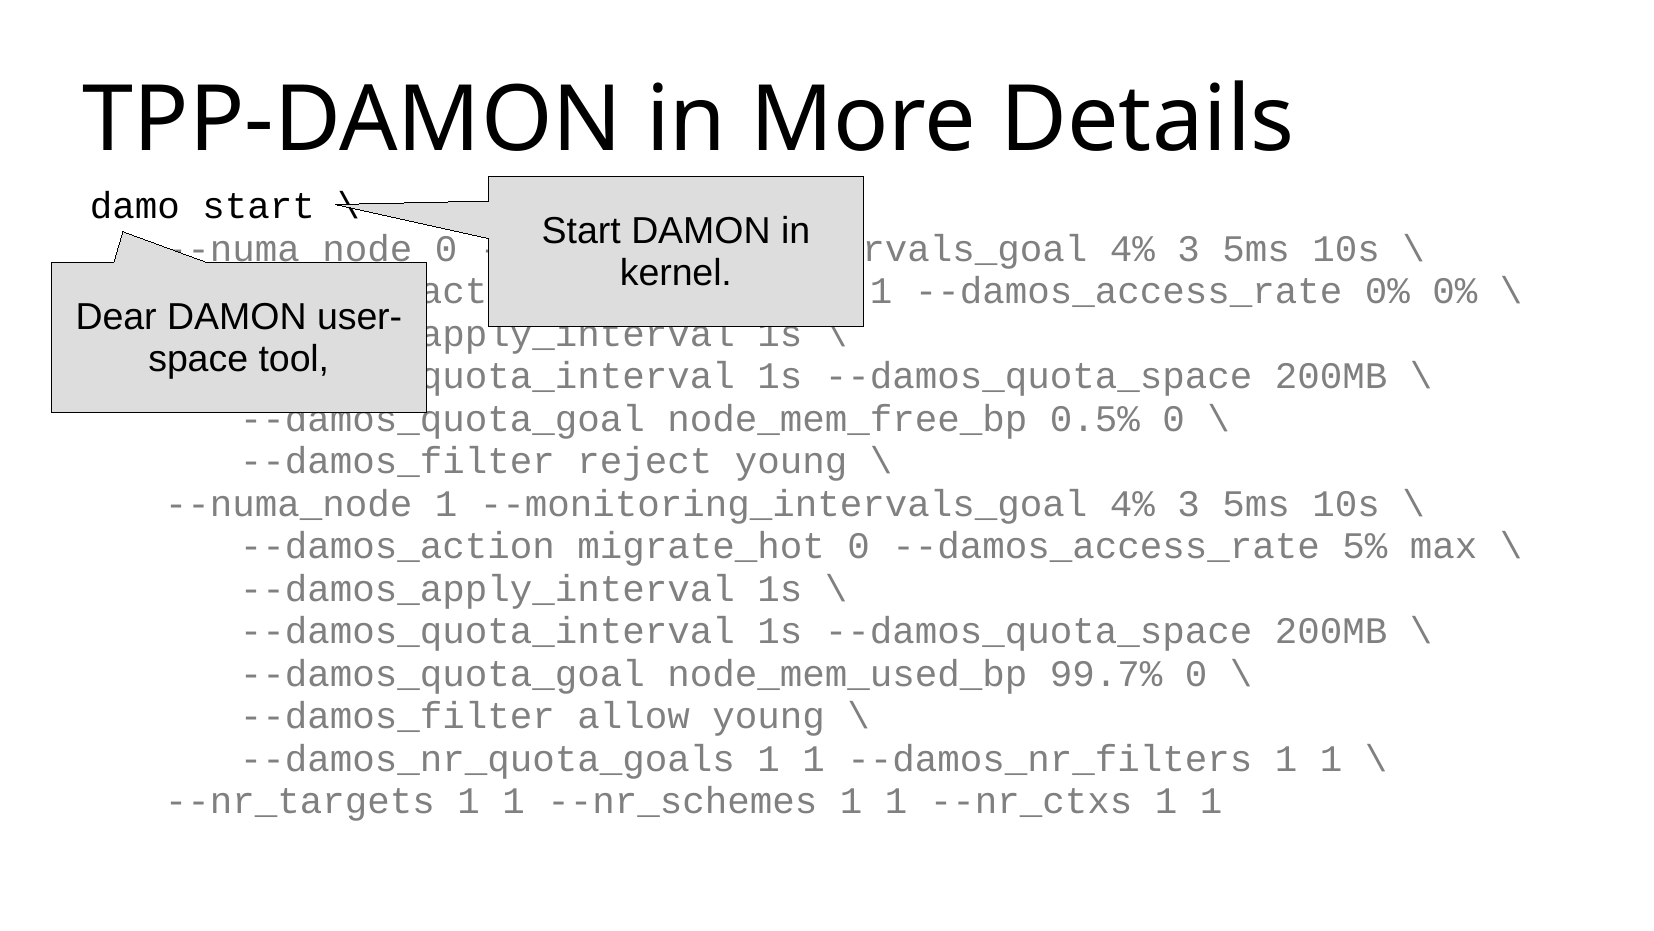

# TPP-DAMON in More Details
Start DAMON in kernel.
damo start \
	--numa_node 0 --monitoring_intervals_goal 4% 3 5ms 10s \
		--damos_action migrate_cold 1 --damos_access_rate 0% 0% \
		--damos_apply_interval 1s \
		--damos_quota_interval 1s --damos_quota_space 200MB \
		--damos_quota_goal node_mem_free_bp 0.5% 0 \
		--damos_filter reject young \
	--numa_node 1 --monitoring_intervals_goal 4% 3 5ms 10s \
		--damos_action migrate_hot 0 --damos_access_rate 5% max \
		--damos_apply_interval 1s \
		--damos_quota_interval 1s --damos_quota_space 200MB \
		--damos_quota_goal node_mem_used_bp 99.7% 0 \
		--damos_filter allow young \
		--damos_nr_quota_goals 1 1 --damos_nr_filters 1 1 \
	--nr_targets 1 1 --nr_schemes 1 1 --nr_ctxs 1 1
Dear DAMON user-space tool,